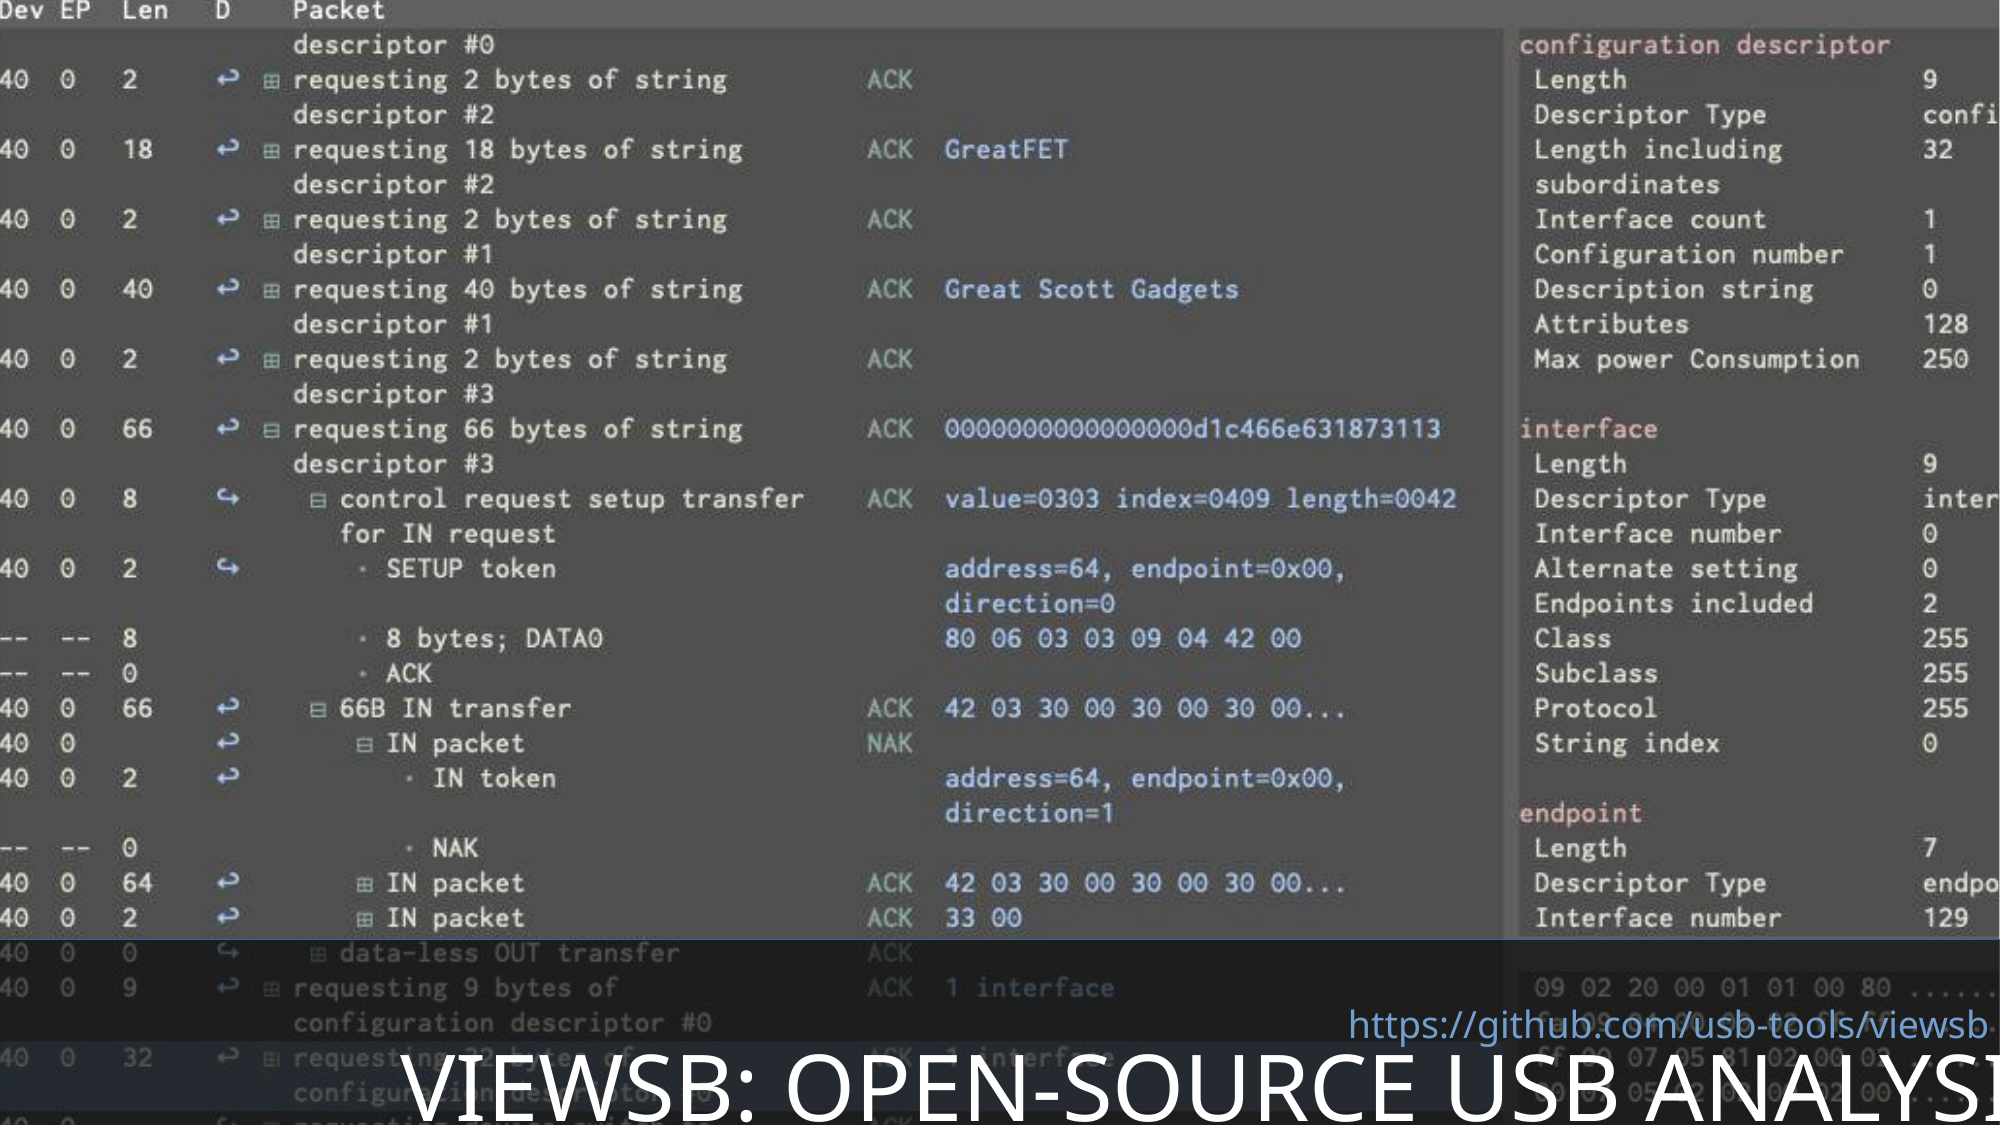

https://github.com/usb-tools/viewsb (TUI shown)
ViewSB: OPEN-SOURCE USB ANALYSIS